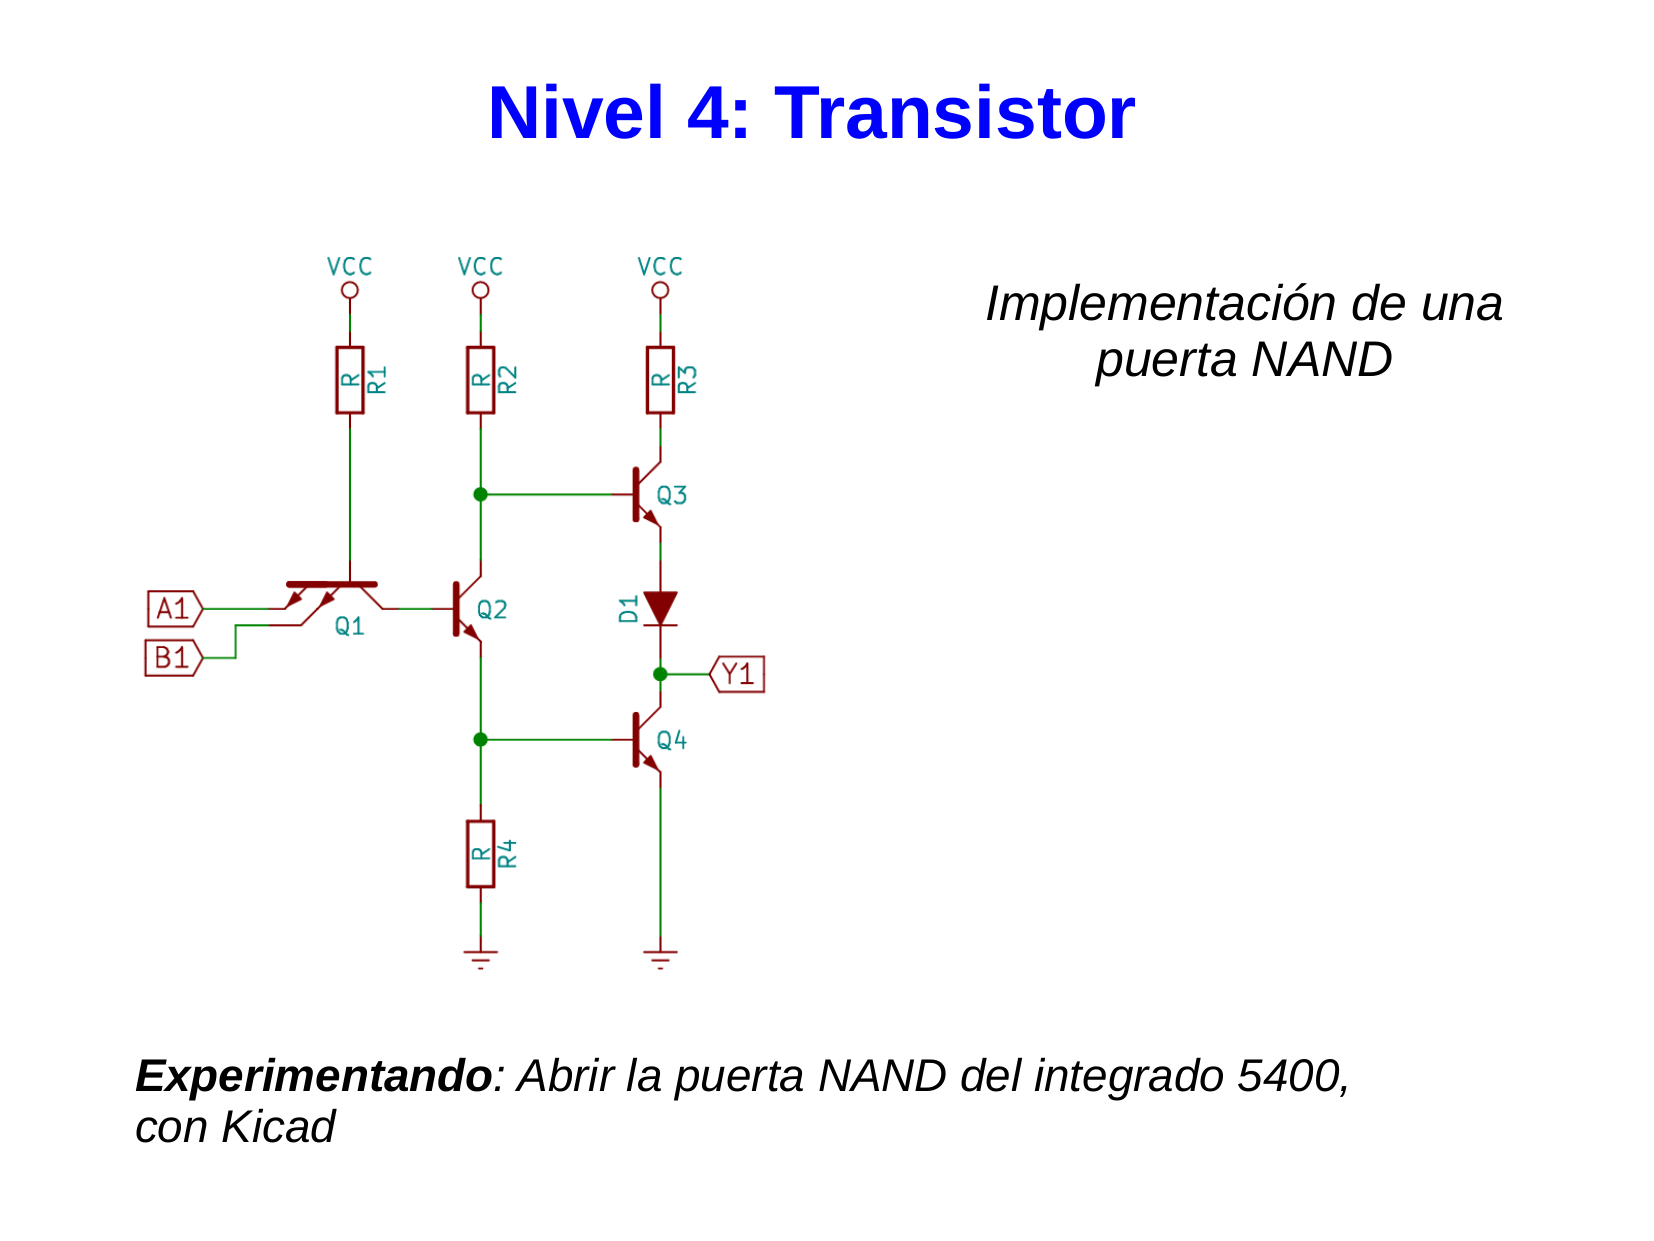

Nivel 4: Transistor
Implementación de una puerta NAND
Experimentando: Abrir la puerta NAND del integrado 5400, con Kicad